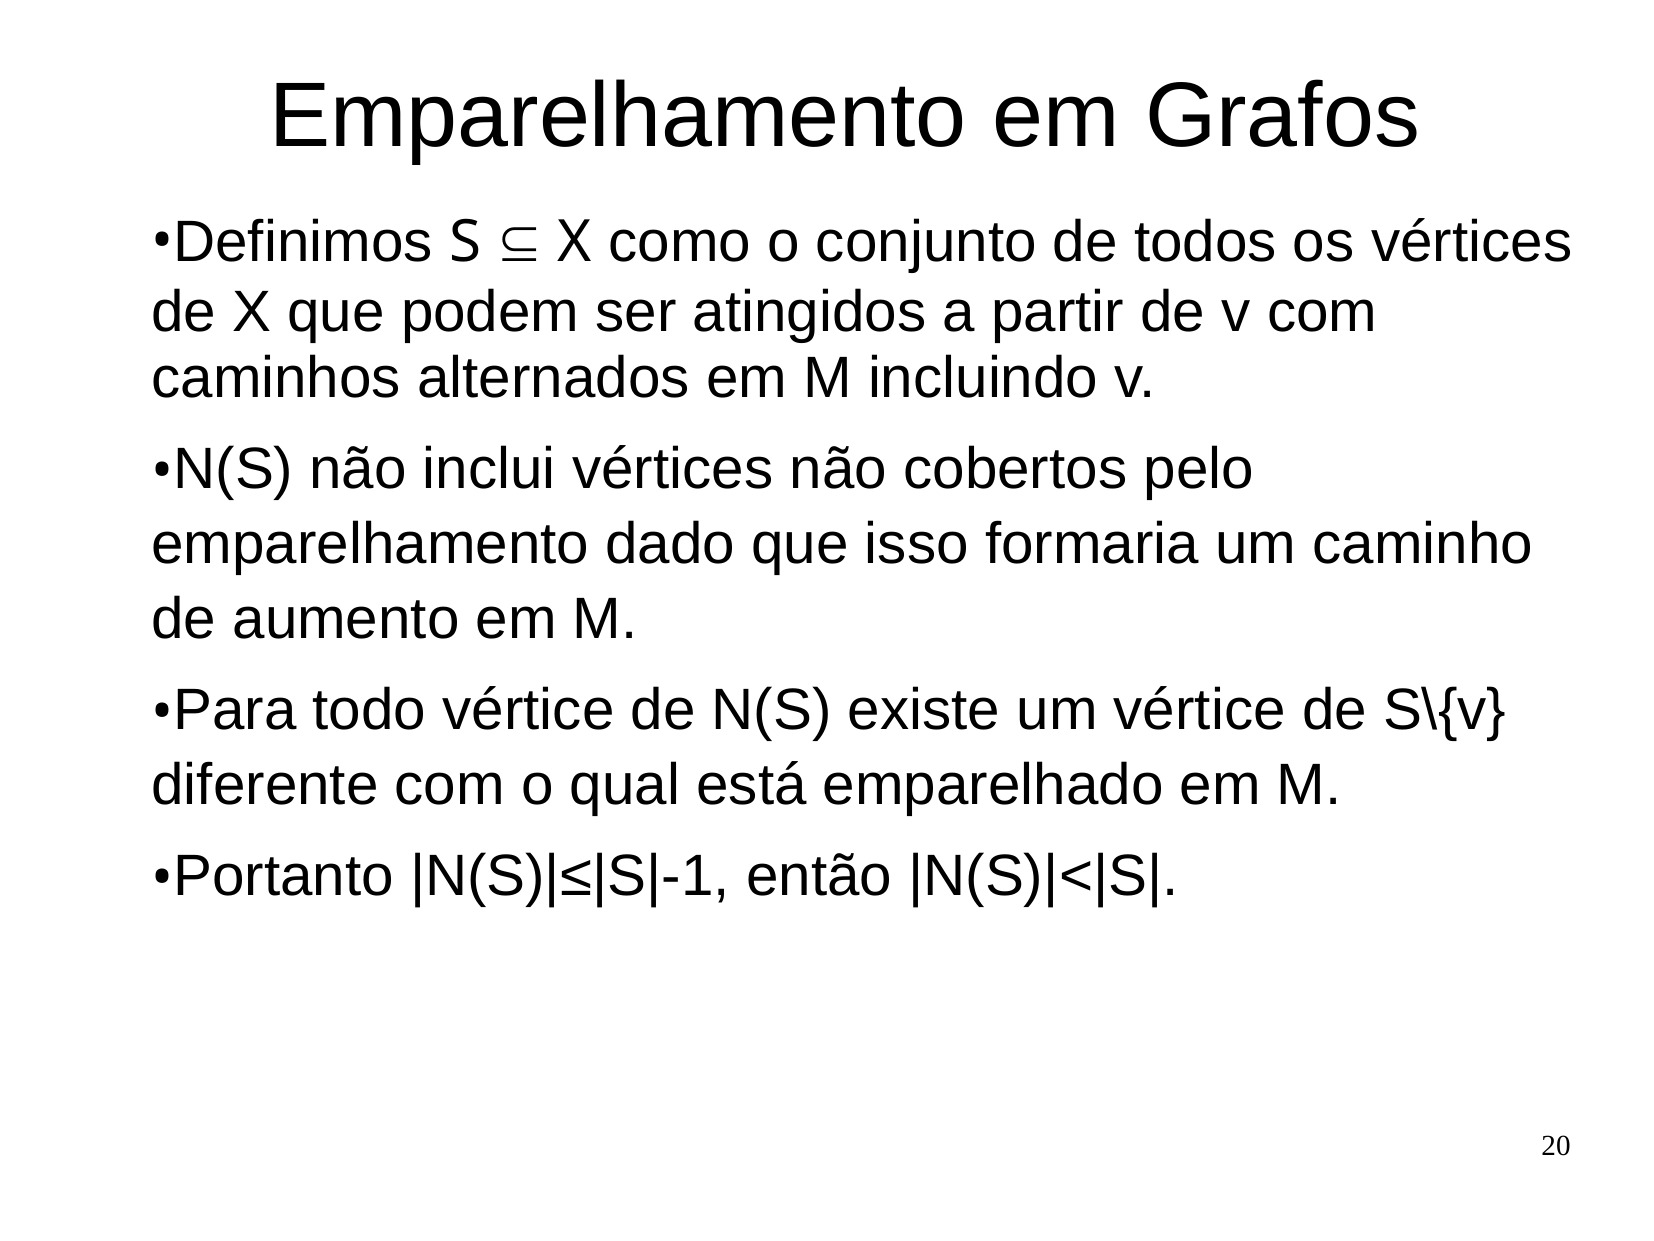

# Emparelhamento em Grafos
Definimos S  X como o conjunto de todos os vértices de X que podem ser atingidos a partir de v com caminhos alternados em M incluindo v.
N(S) não inclui vértices não cobertos pelo emparelhamento dado que isso formaria um caminho de aumento em M.
Para todo vértice de N(S) existe um vértice de S\{v} diferente com o qual está emparelhado em M.
Portanto |N(S)|≤|S|-1, então |N(S)|<|S|.
20